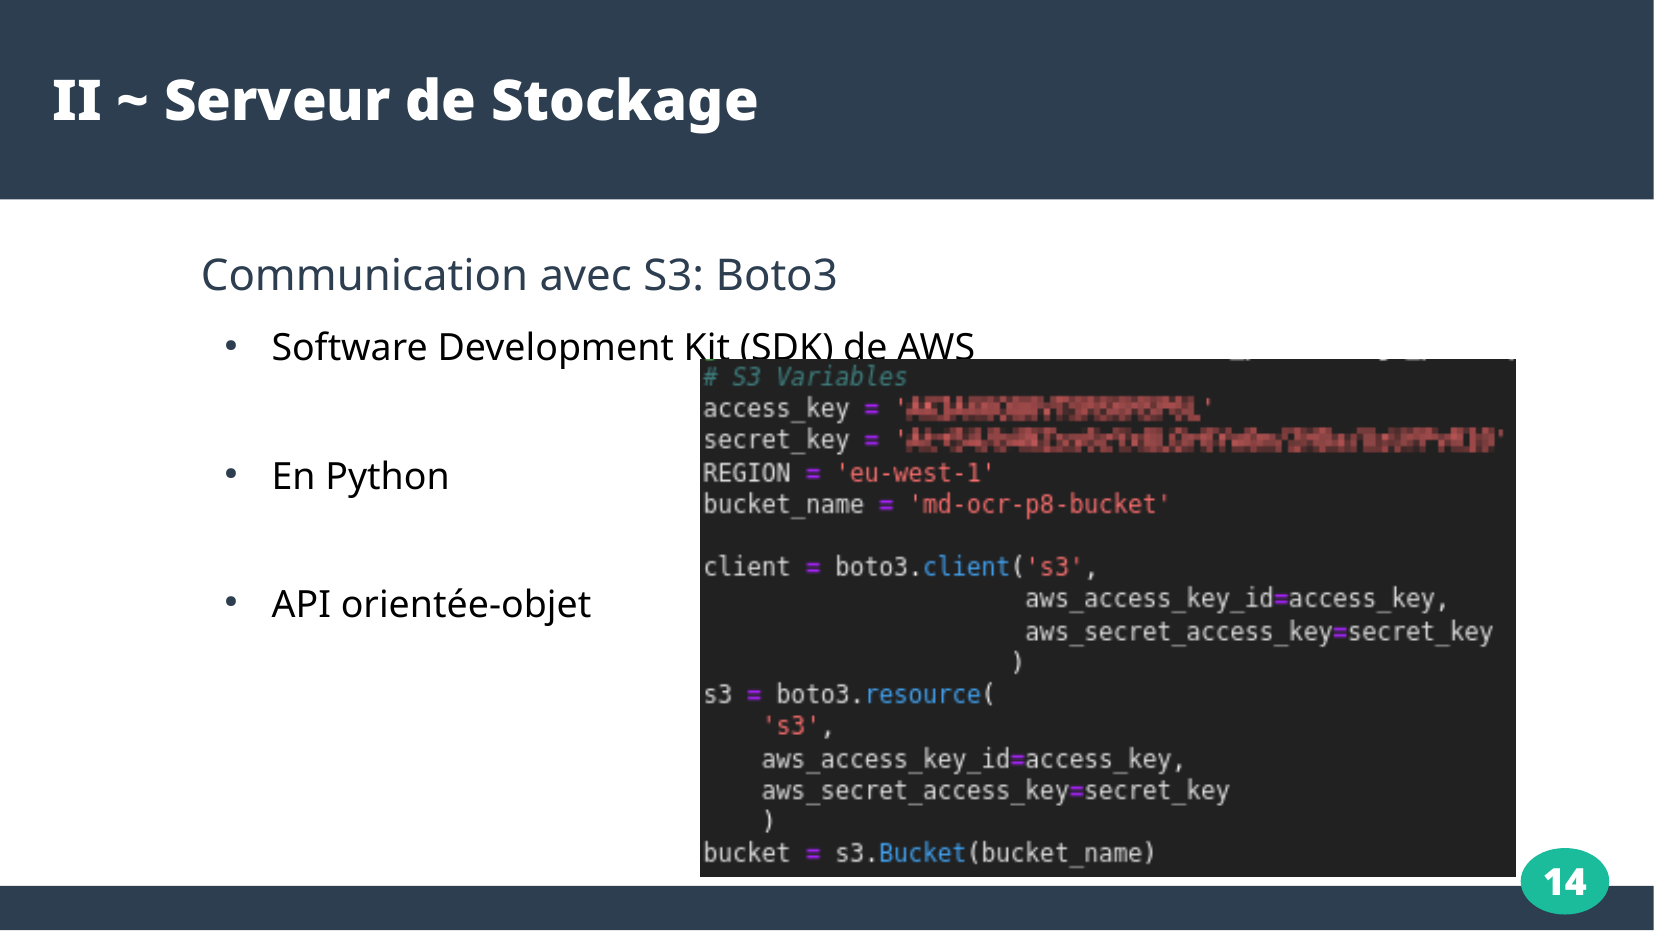

# II ~ Serveur de Stockage
Communication avec S3: Boto3
Software Development Kit (SDK) de AWS
En Python
API orientée-objet
14